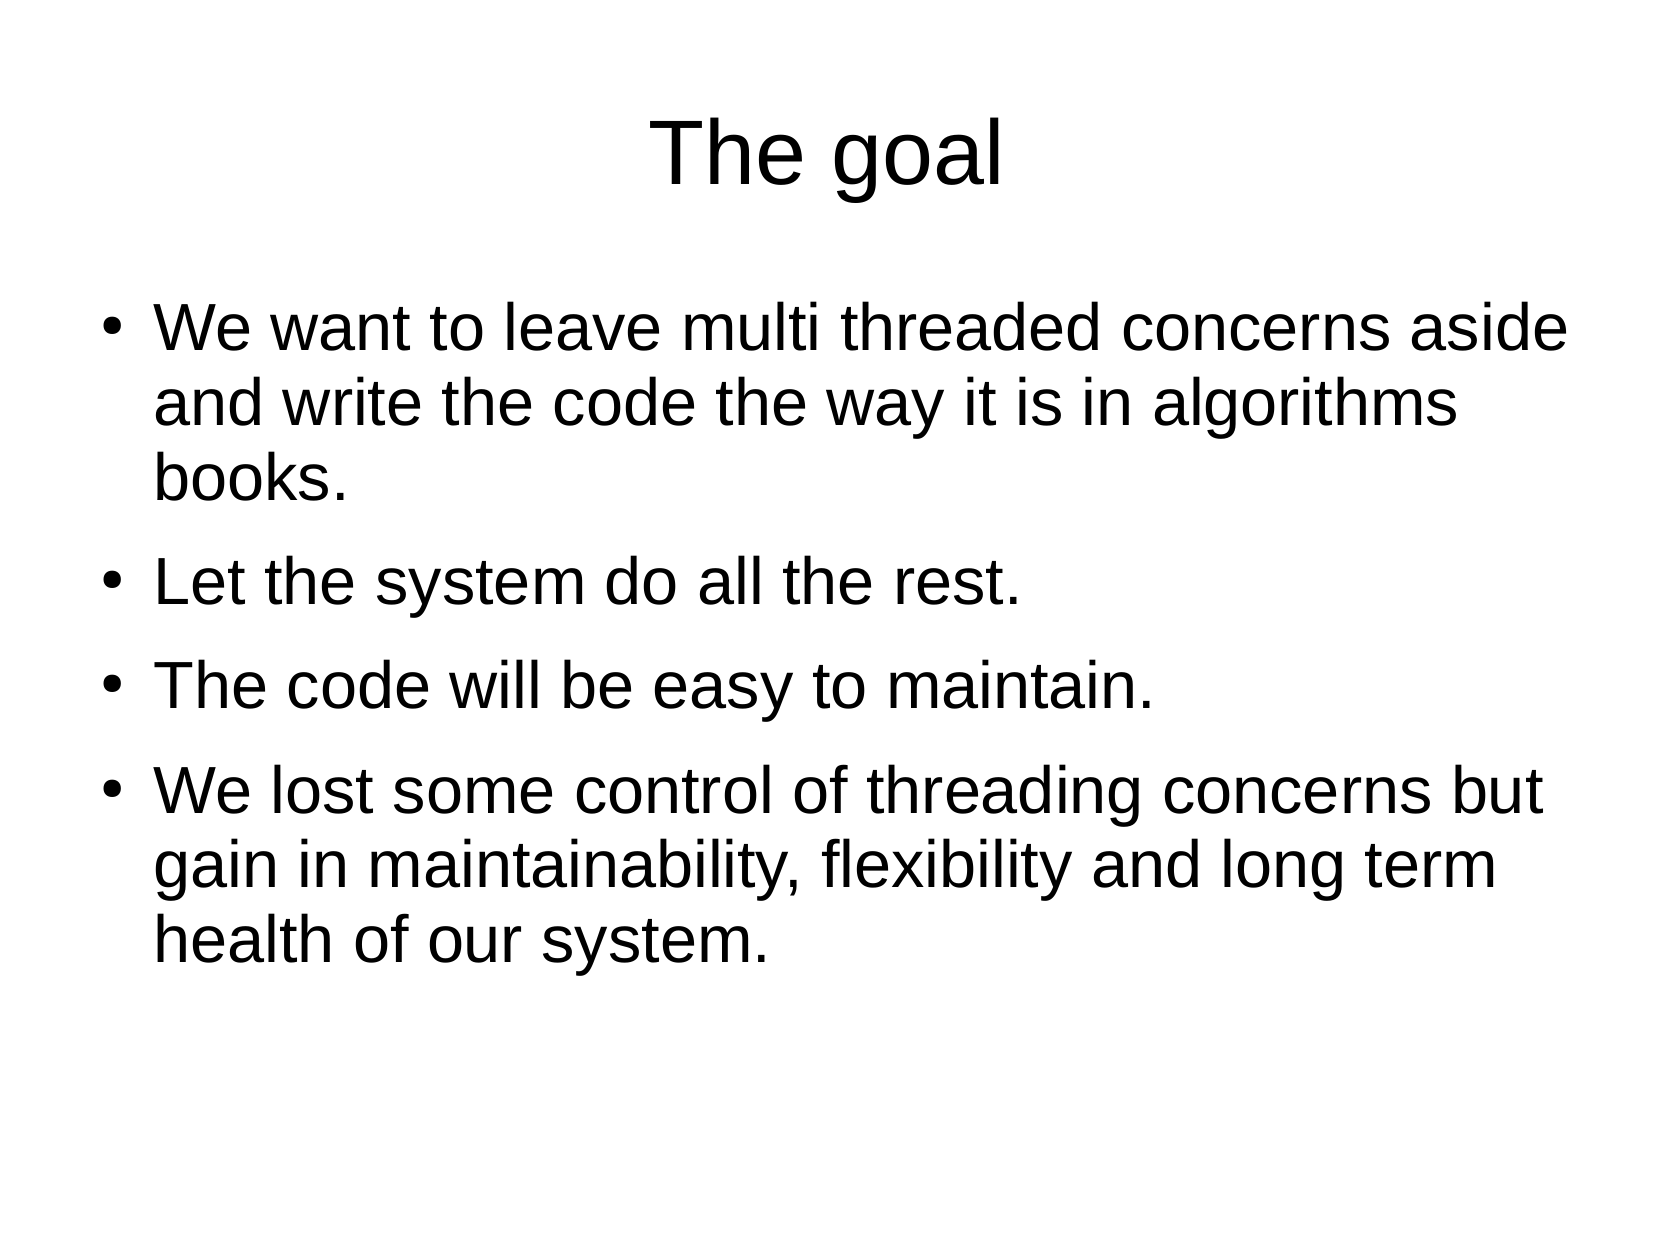

# The goal
We want to leave multi threaded concerns aside and write the code the way it is in algorithms books.
Let the system do all the rest.
The code will be easy to maintain.
We lost some control of threading concerns but gain in maintainability, flexibility and long term health of our system.